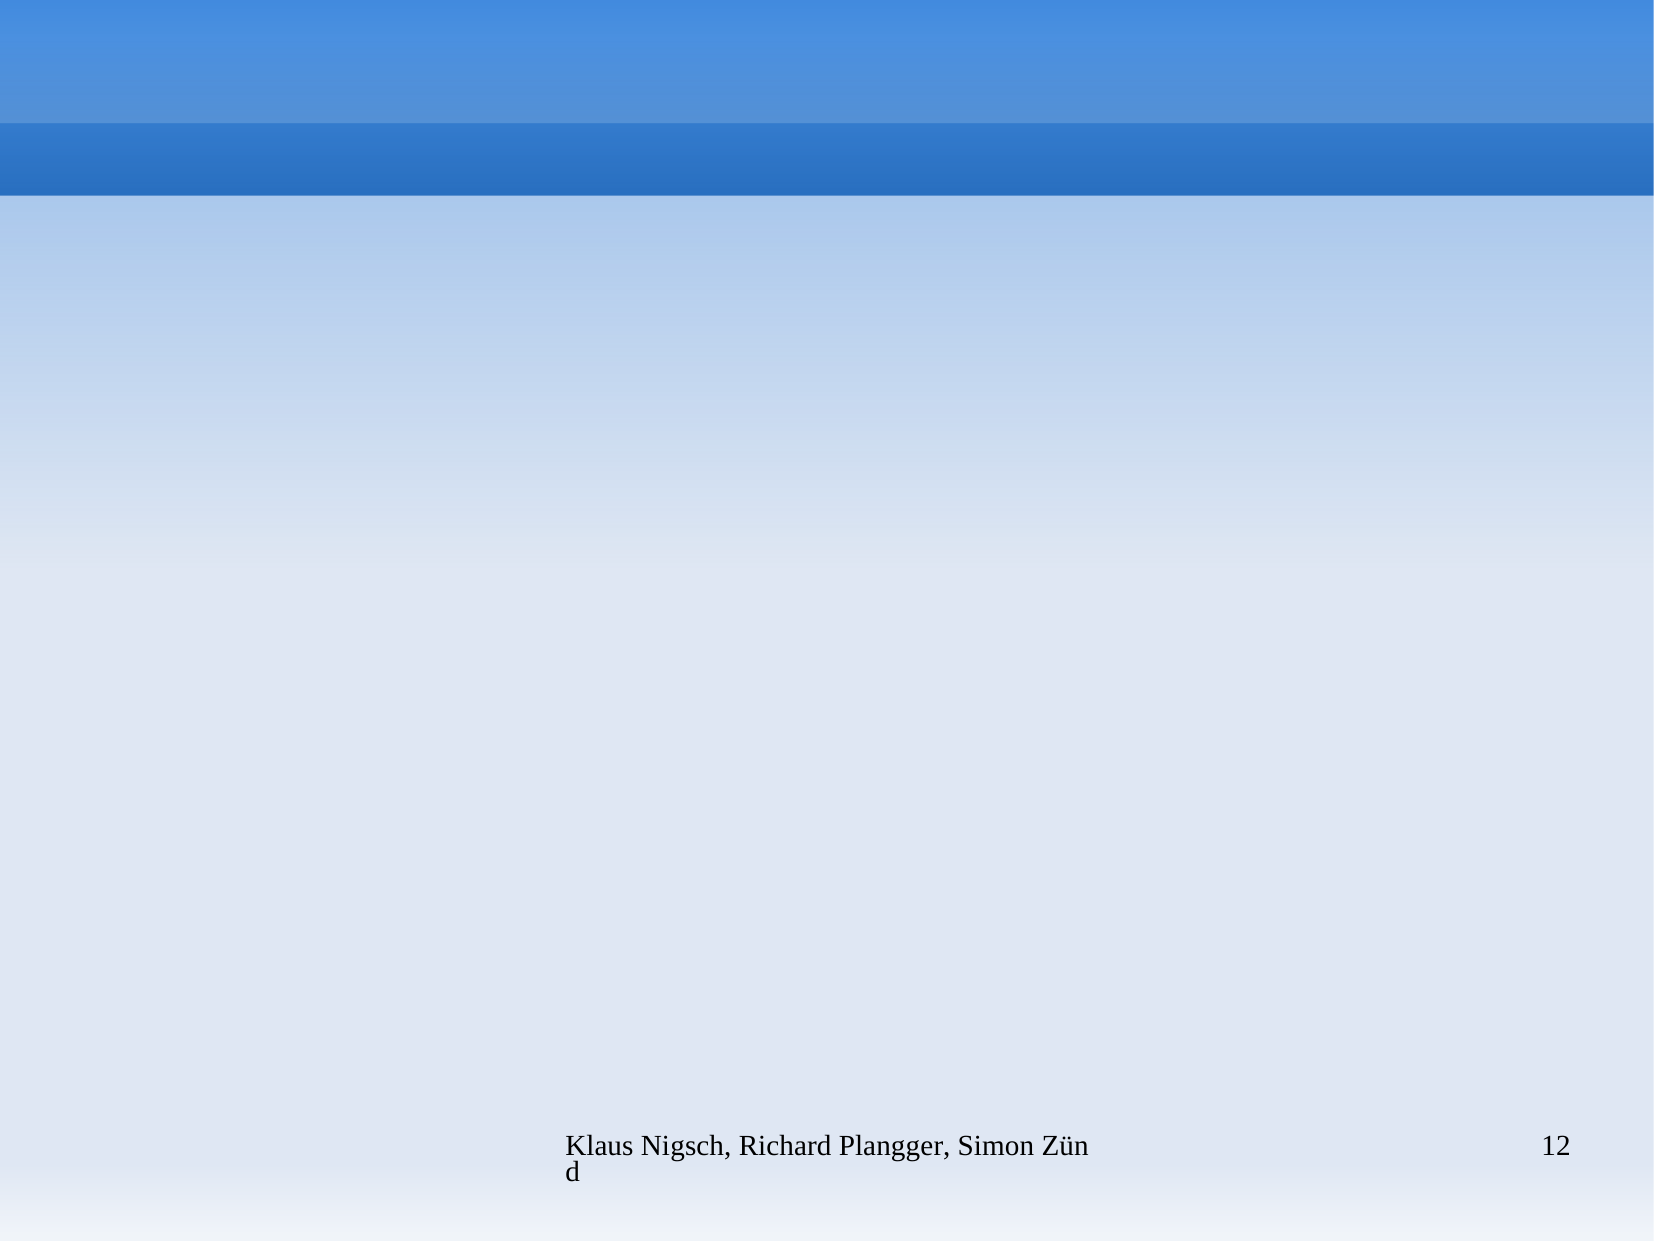

#
Klaus Nigsch, Richard Plangger, Simon Zünd
12